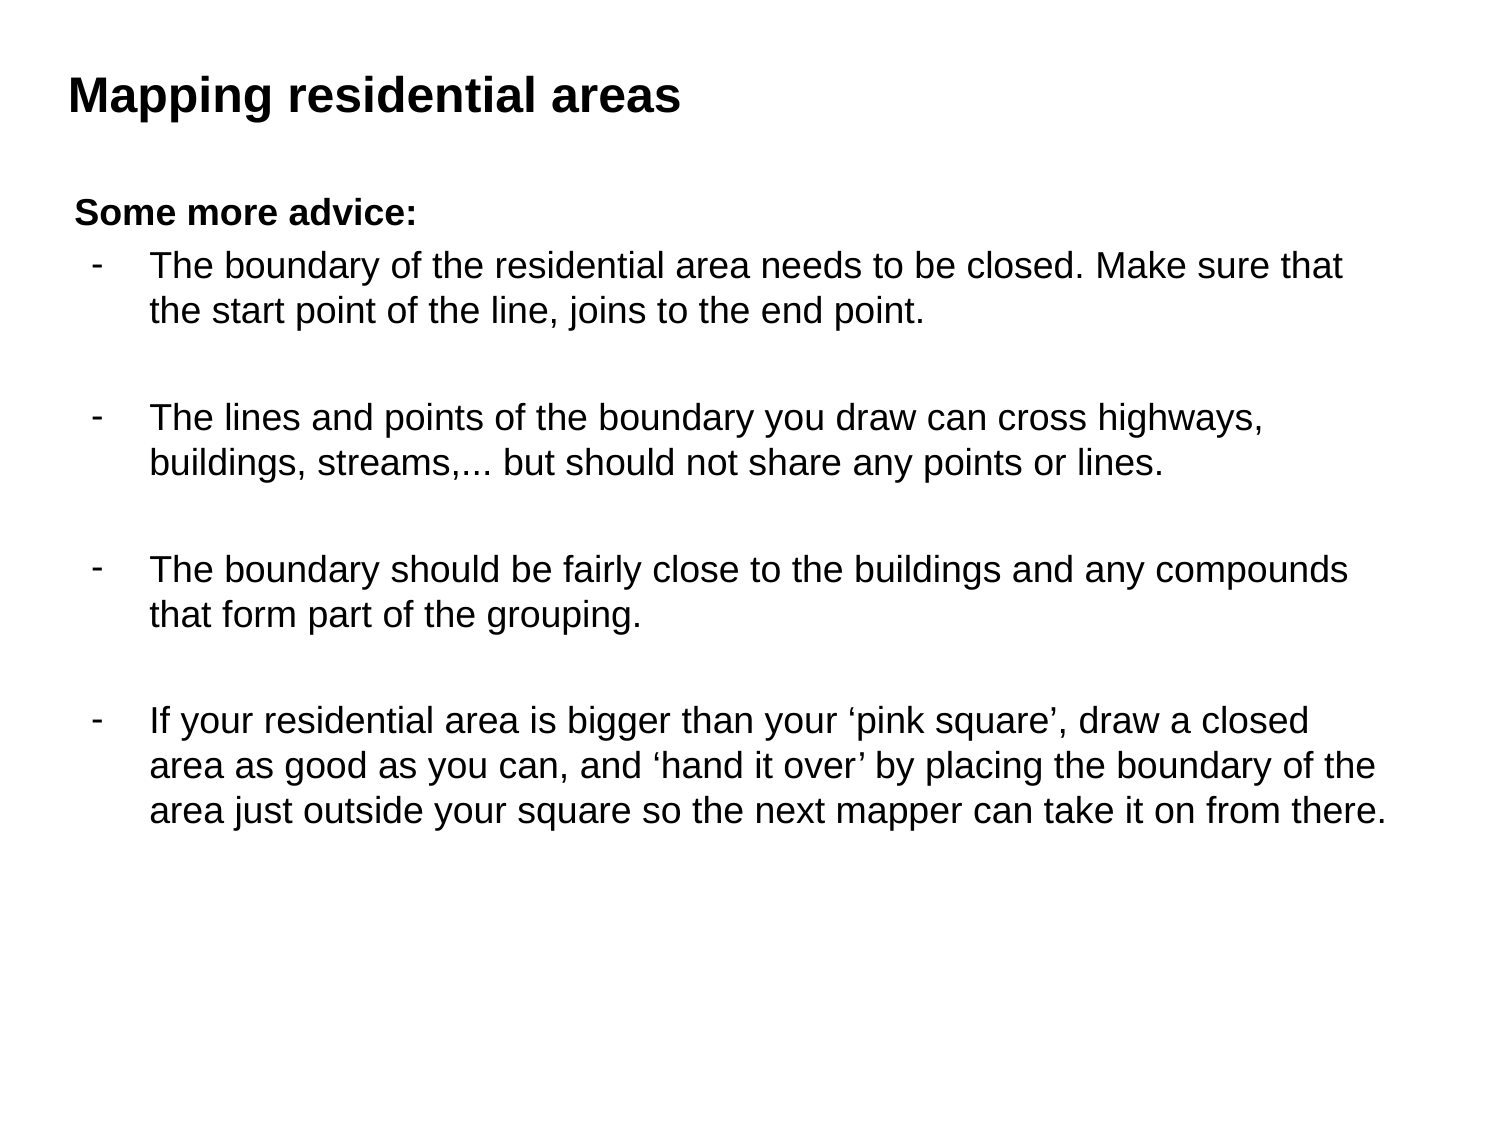

Mapping residential areas
# Some more advice:
The boundary of the residential area needs to be closed. Make sure that the start point of the line, joins to the end point.
The lines and points of the boundary you draw can cross highways, buildings, streams,... but should not share any points or lines.
The boundary should be fairly close to the buildings and any compounds that form part of the grouping.
If your residential area is bigger than your ‘pink square’, draw a closed area as good as you can, and ‘hand it over’ by placing the boundary of the area just outside your square so the next mapper can take it on from there.